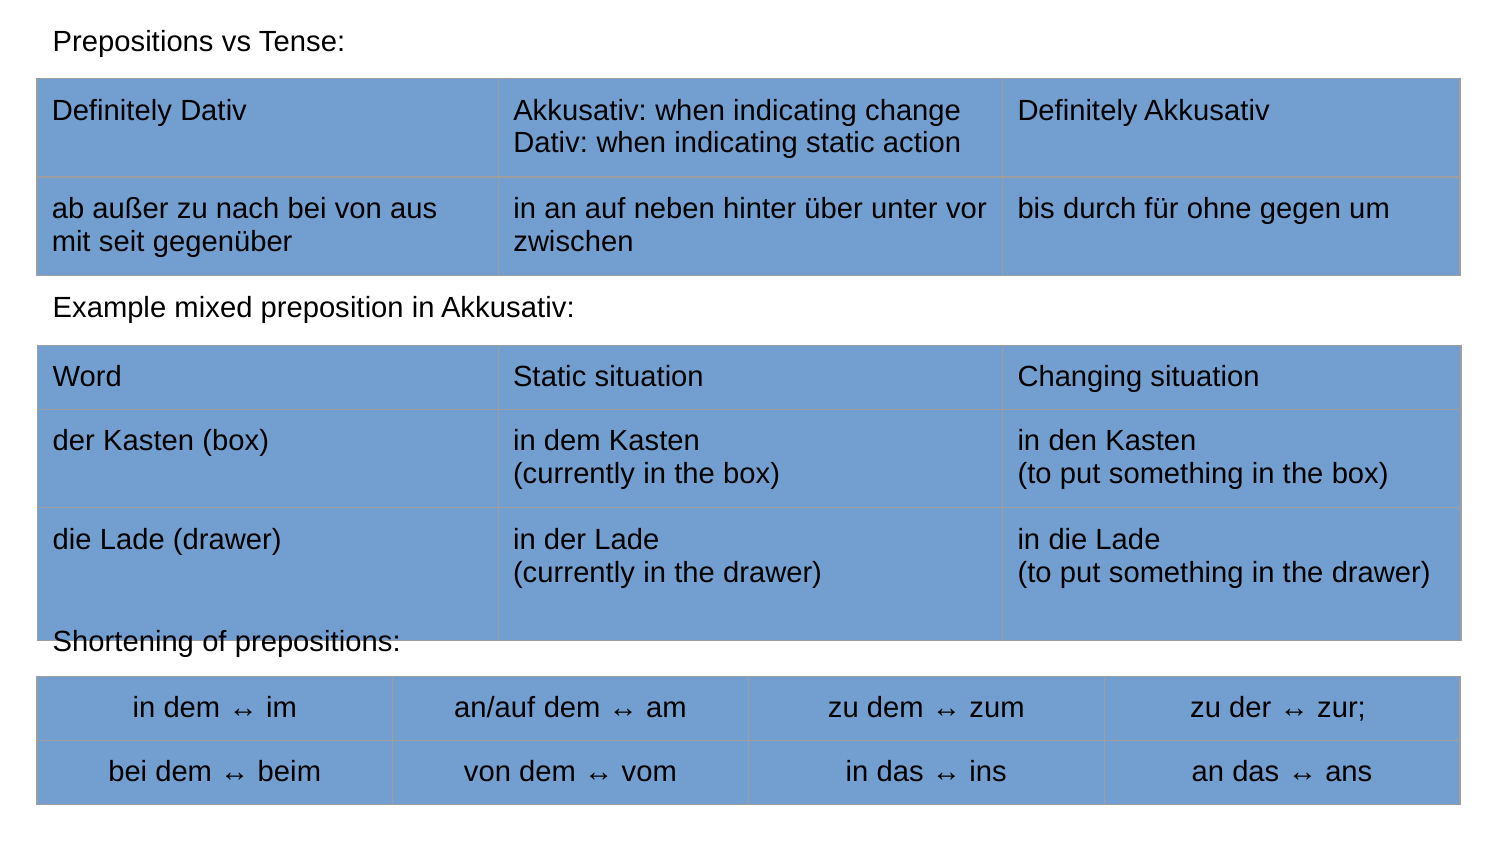

Prepositions vs Tense:
| Definitely Dativ | Akkusativ: when indicating change Dativ: when indicating static action | Definitely Akkusativ |
| --- | --- | --- |
| ab außer zu nach bei von aus mit seit gegenüber | in an auf neben hinter über unter vor zwischen | bis durch für ohne gegen um |
Example mixed preposition in Akkusativ:
| Word | Static situation | Changing situation |
| --- | --- | --- |
| der Kasten (box) | in dem Kasten (currently in the box) | in den Kasten (to put something in the box) |
| die Lade (drawer) | in der Lade (currently in the drawer) | in die Lade (to put something in the drawer) |
Shortening of prepositions:
| in dem ↔ im | an/auf dem ↔ am | zu dem ↔ zum | zu der ↔ zur; |
| --- | --- | --- | --- |
| bei dem ↔ beim | von dem ↔ vom | in das ↔ ins | an das ↔ ans |